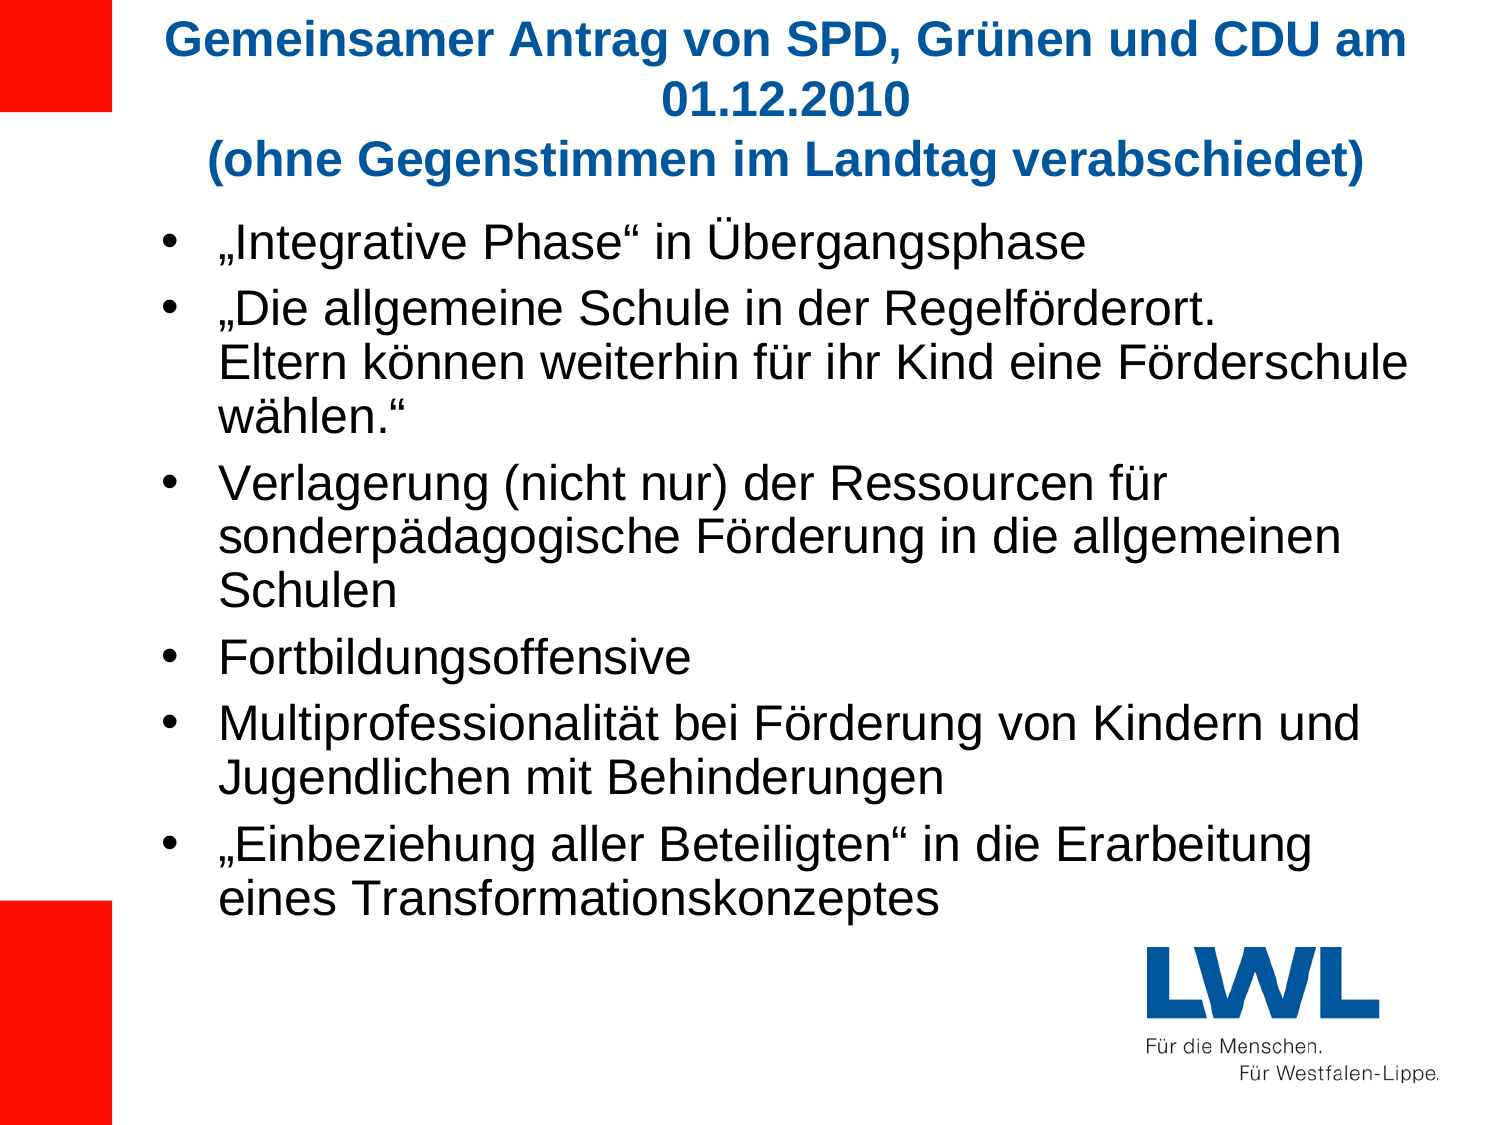

# Gemeinsamer Antrag von SPD, Grünen und CDU am 01.12.2010 (ohne Gegenstimmen im Landtag verabschiedet)
„Integrative Phase“ in Übergangsphase
„Die allgemeine Schule in der Regelförderort.
Eltern können weiterhin für ihr Kind eine Förderschule wählen.“
Verlagerung (nicht nur) der Ressourcen für sonderpädagogische Förderung in die allgemeinen Schulen
Fortbildungsoffensive
Multiprofessionalität bei Förderung von Kindern und Jugendlichen mit Behinderungen
„Einbeziehung aller Beteiligten“ in die Erarbeitung eines Transformationskonzeptes